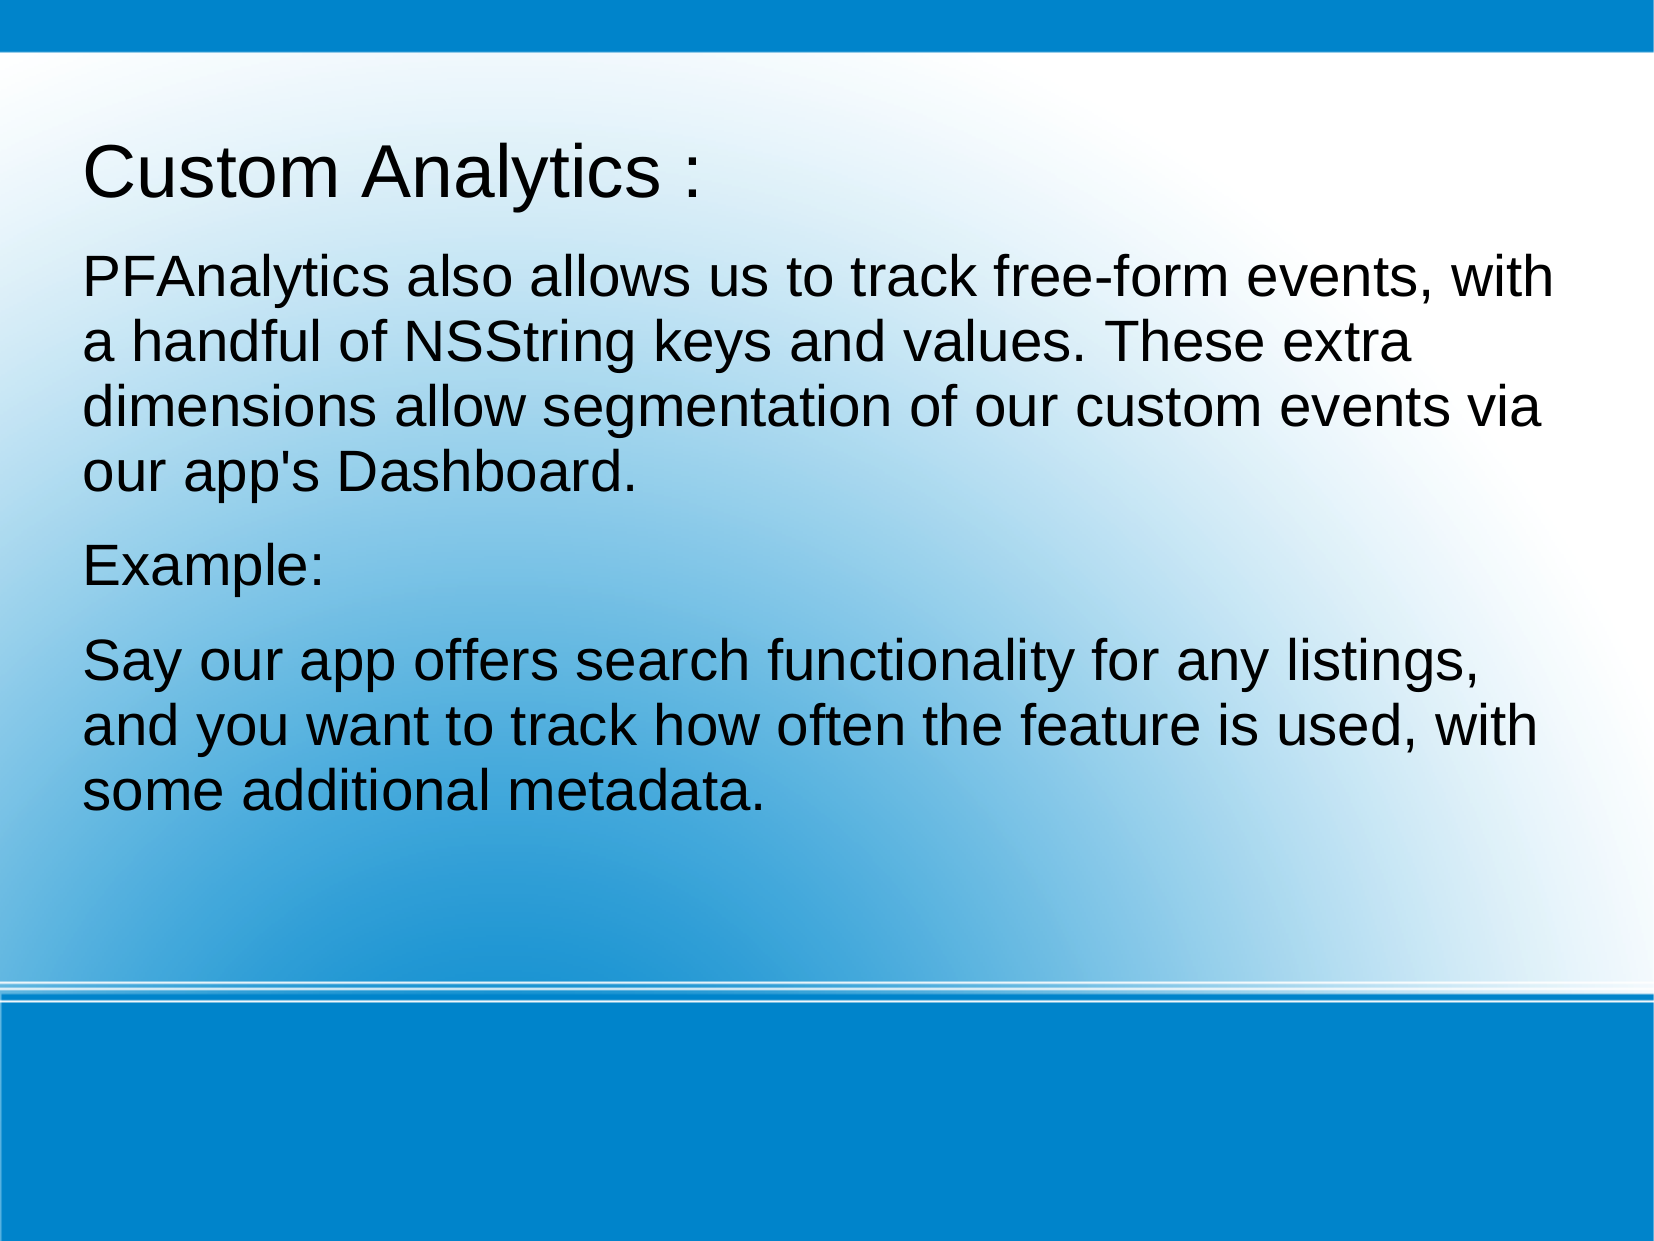

# Custom Analytics :
PFAnalytics also allows us to track free-form events, with a handful of NSString keys and values. These extra dimensions allow segmentation of our custom events via our app's Dashboard.
Example:
Say our app offers search functionality for any listings, and you want to track how often the feature is used, with some additional metadata.